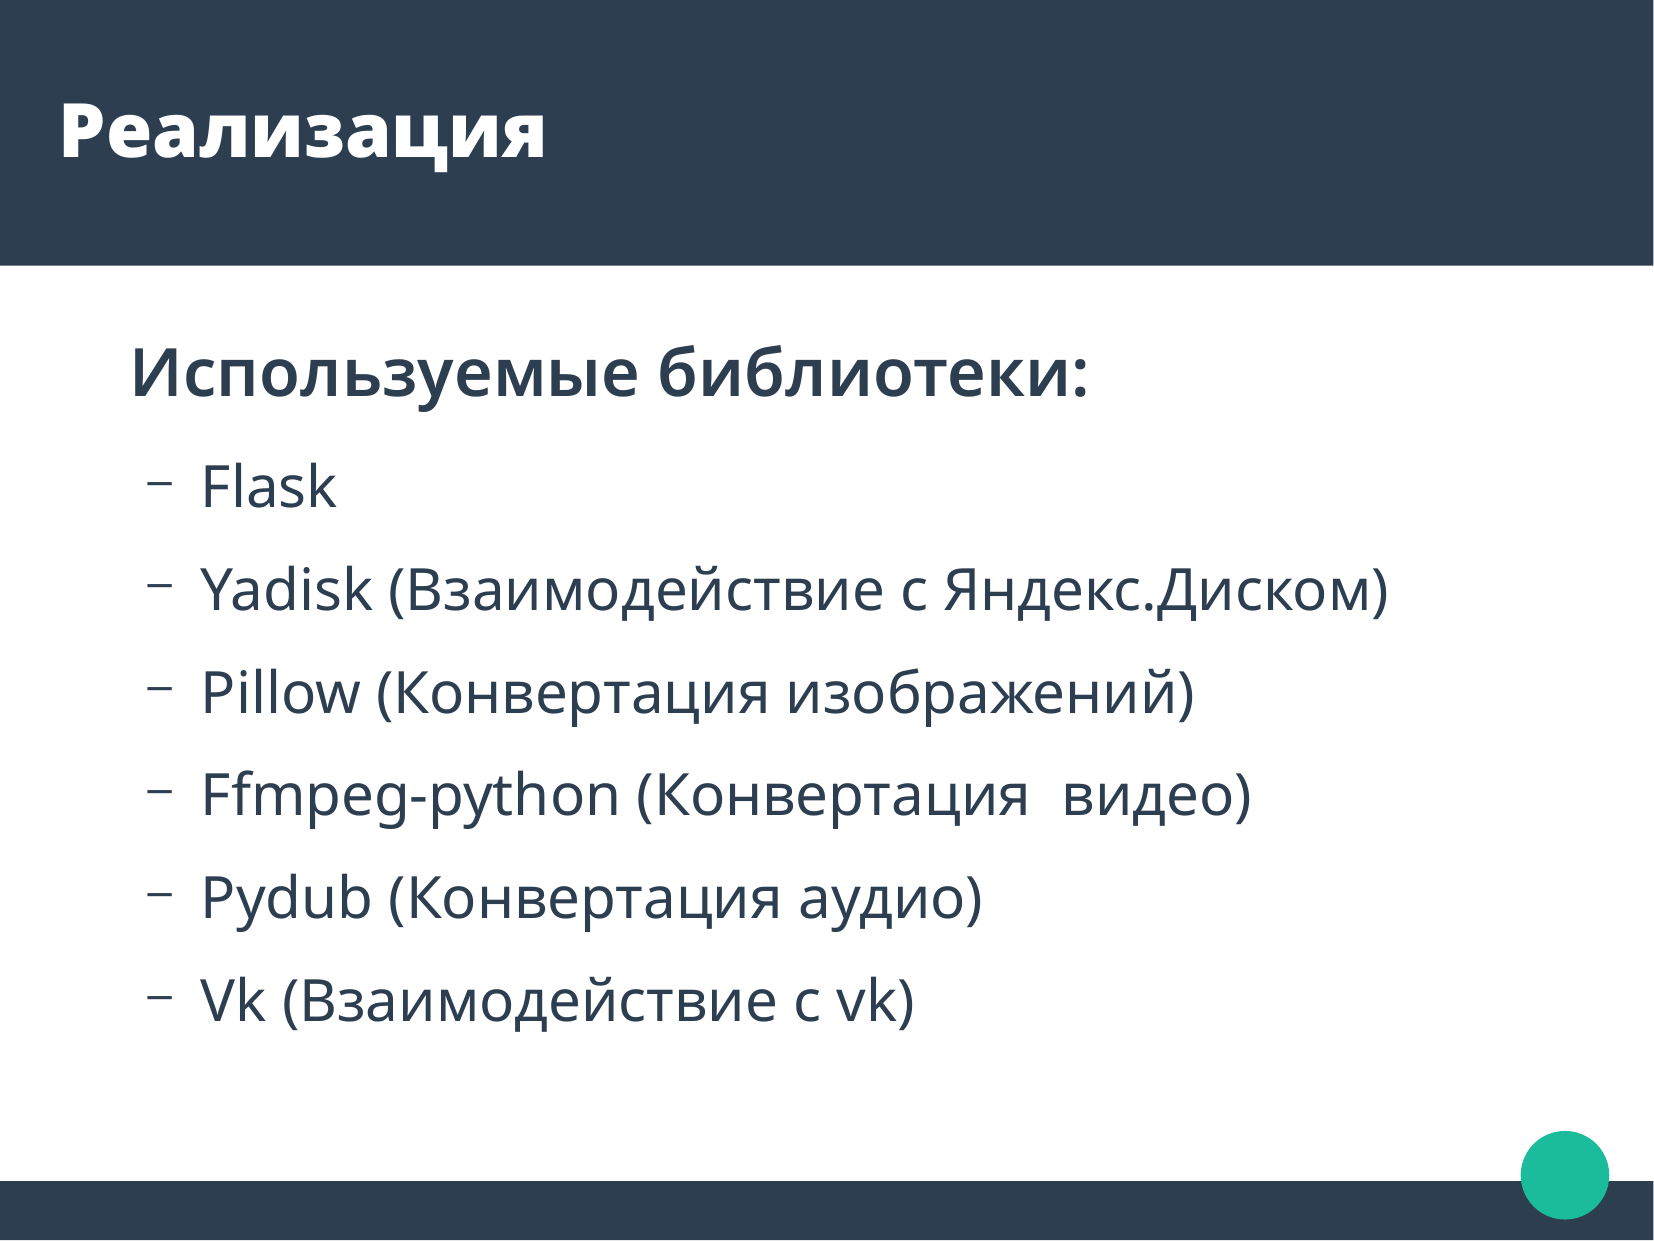

# Реализация
Используемые библиотеки:
Flask
Yadisk (Взаимодействие с Яндекс.Диском)
Pillow (Конвертация изображений)
Ffmpeg-python (Конвертация видео)
Pydub (Конвертация аудио)
Vk (Взаимодействие с vk)